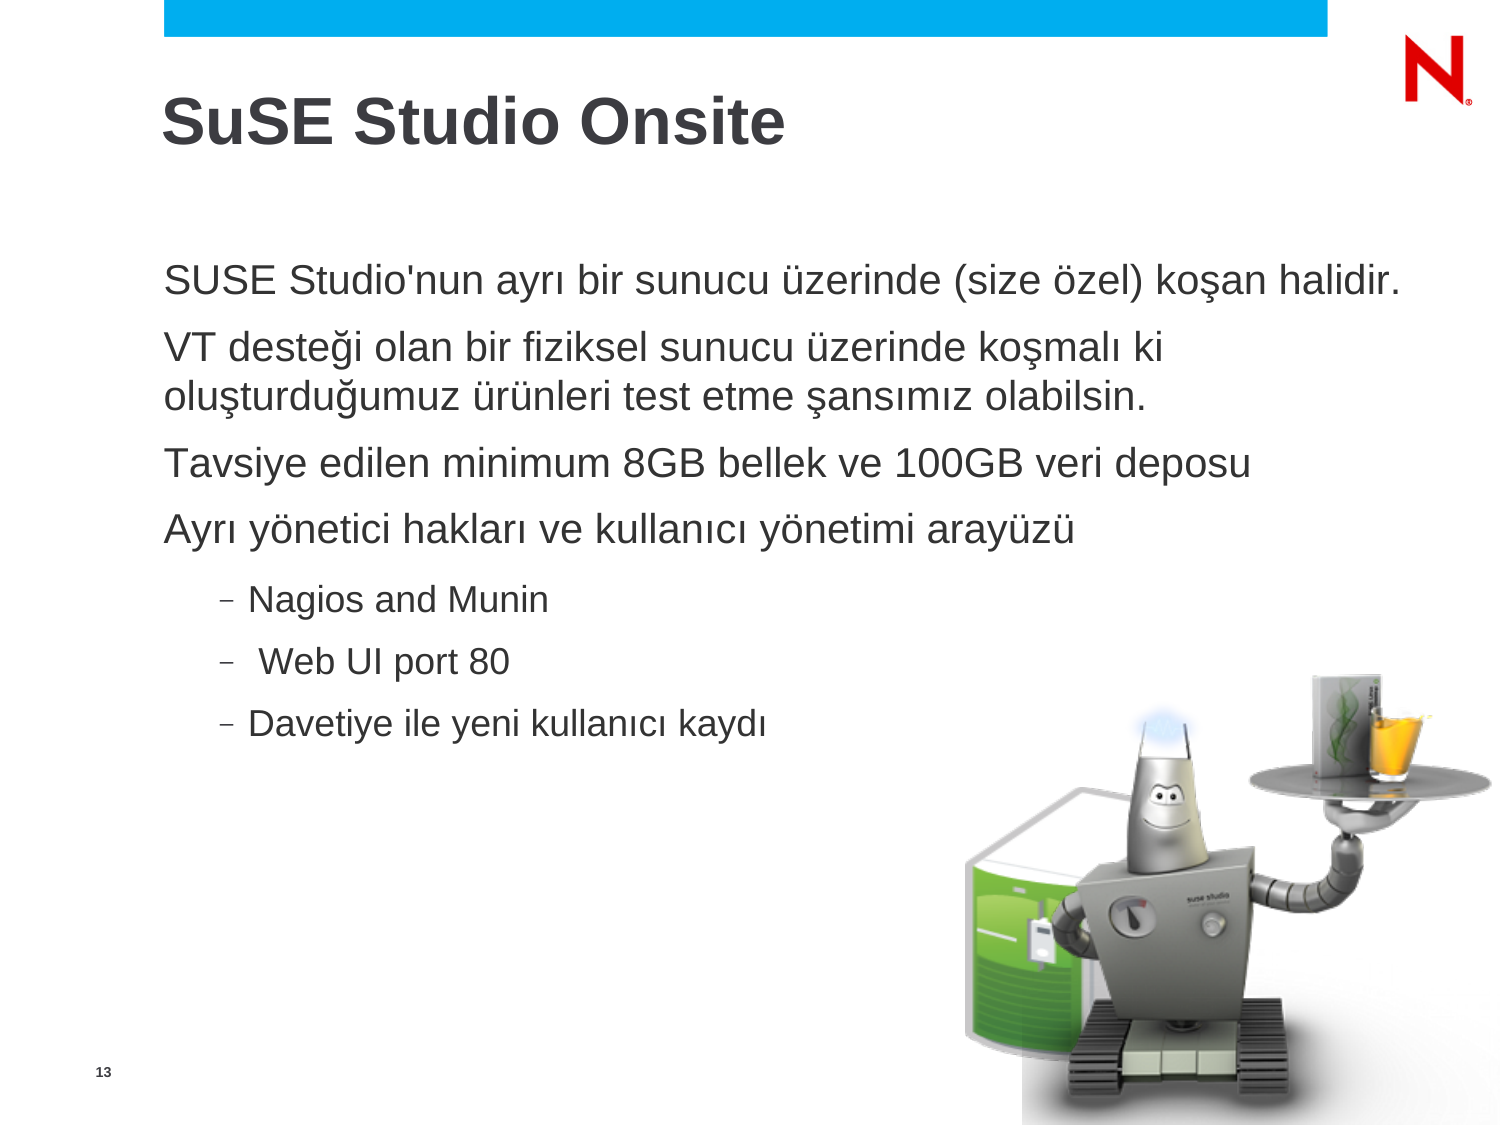

# SuSE Studio Onsite
SUSE Studio'nun ayrı bir sunucu üzerinde (size özel) koşan halidir.
VT desteği olan bir fiziksel sunucu üzerinde koşmalı ki oluşturduğumuz ürünleri test etme şansımız olabilsin.
Tavsiye edilen minimum 8GB bellek ve 100GB veri deposu
Ayrı yönetici hakları ve kullanıcı yönetimi arayüzü
Nagios and Munin
 Web UI port 80
Davetiye ile yeni kullanıcı kaydı